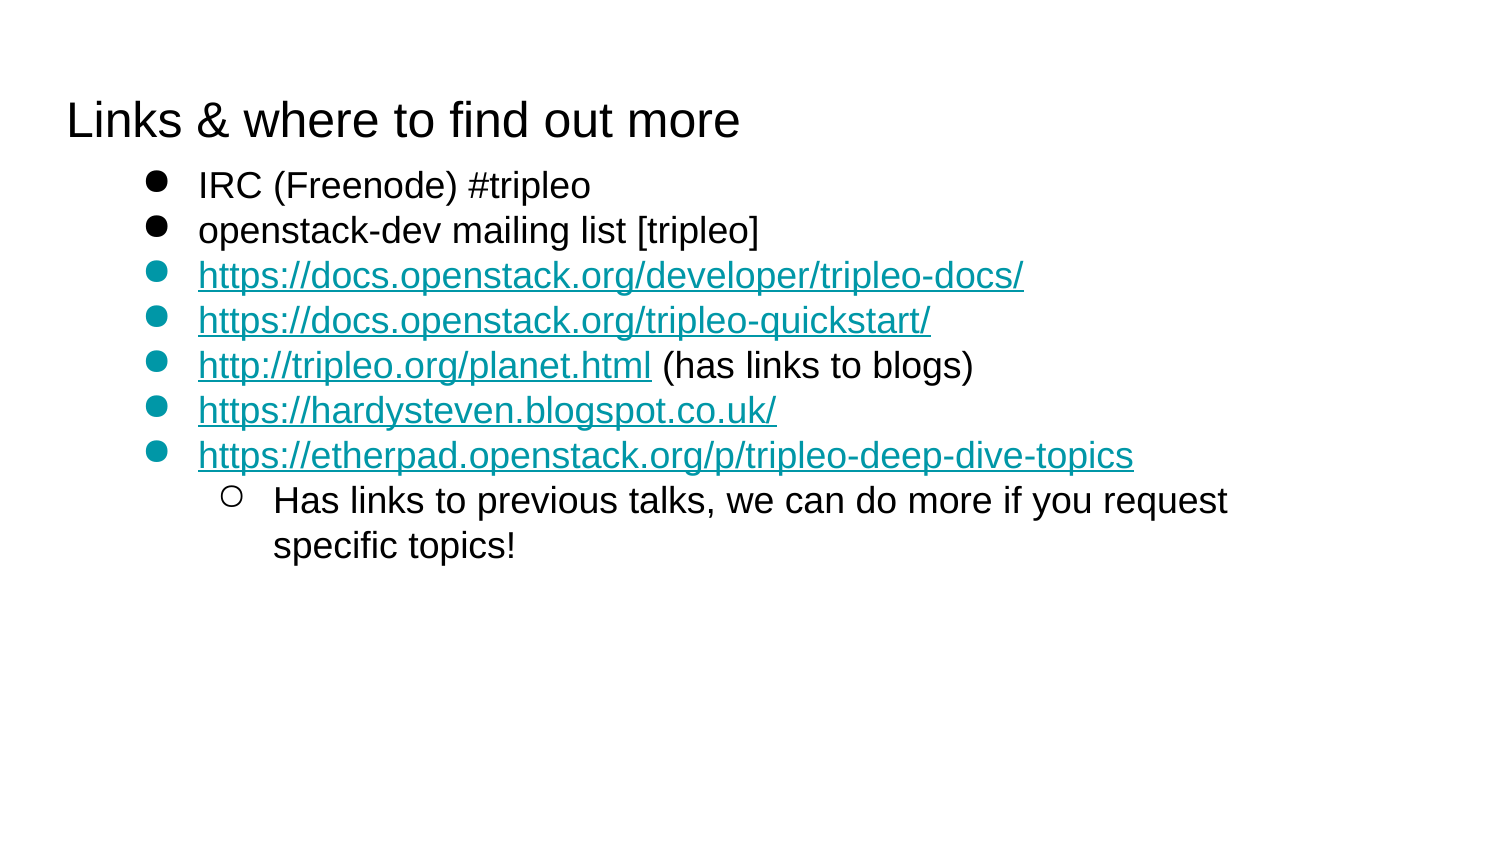

Links & where to find out more
IRC (Freenode) #tripleo
openstack-dev mailing list [tripleo]
https://docs.openstack.org/developer/tripleo-docs/
https://docs.openstack.org/tripleo-quickstart/
http://tripleo.org/planet.html (has links to blogs)
https://hardysteven.blogspot.co.uk/
https://etherpad.openstack.org/p/tripleo-deep-dive-topics
Has links to previous talks, we can do more if you request specific topics!
#